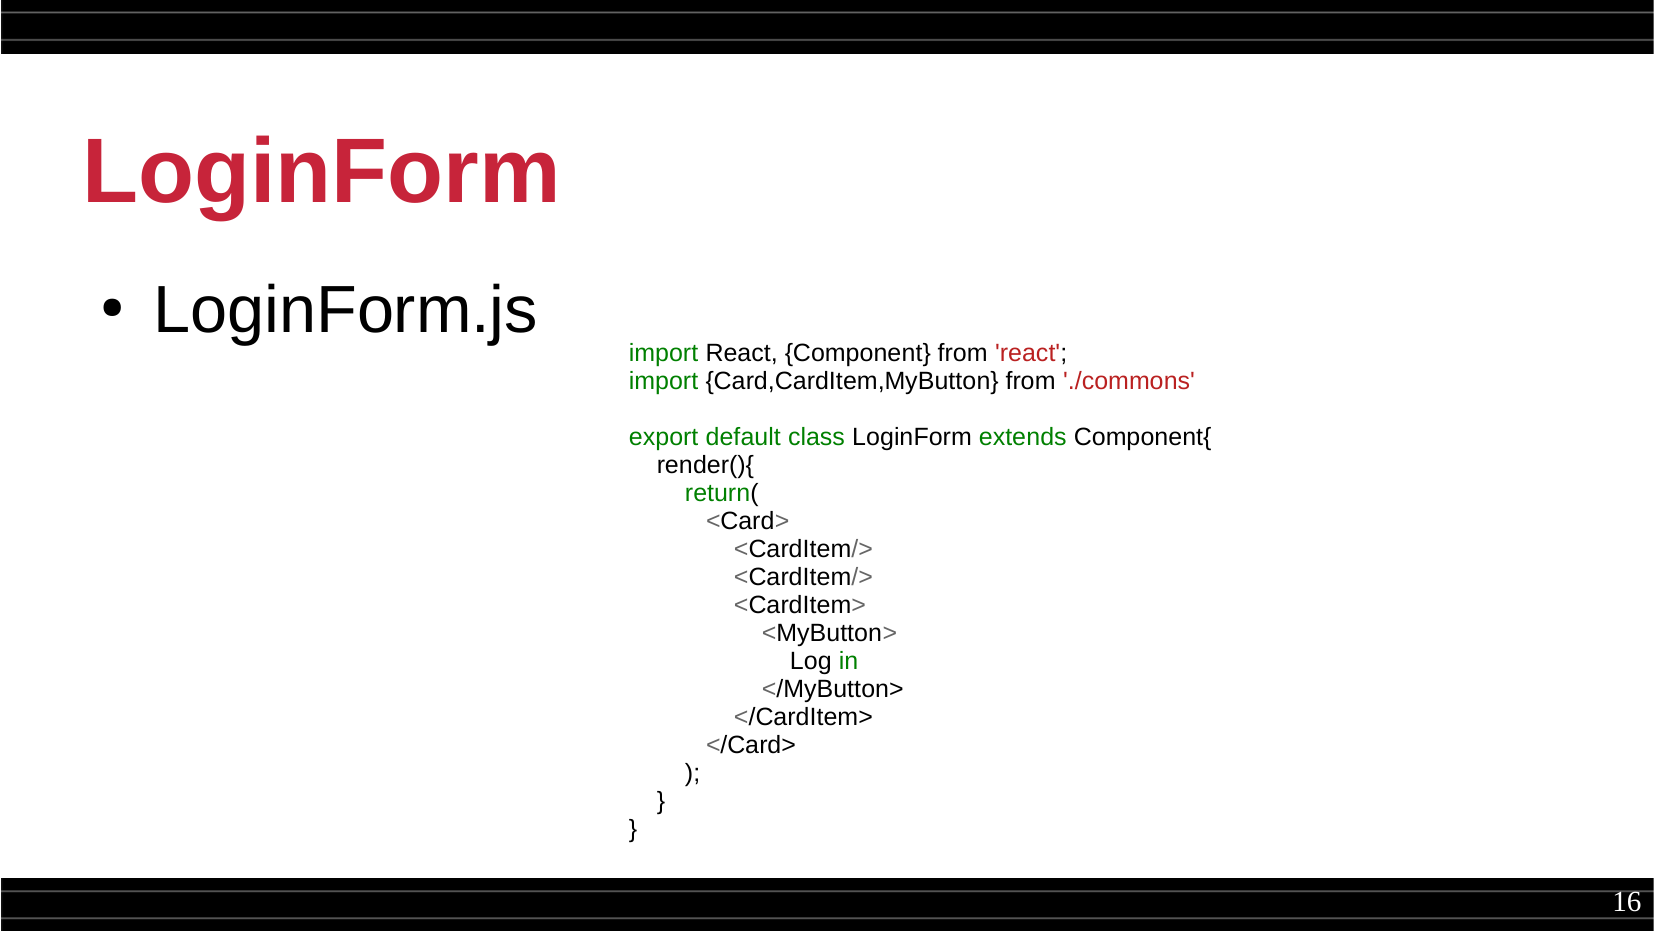

# LoginForm
LoginForm.js
import React, {Component} from 'react';
import {Card,CardItem,MyButton} from './commons'
export default class LoginForm extends Component{
 render(){
 return(
 <Card>
 <CardItem/>
 <CardItem/>
 <CardItem>
 <MyButton>
 Log in
 </MyButton>
 </CardItem>
 </Card>
 );
 }
}